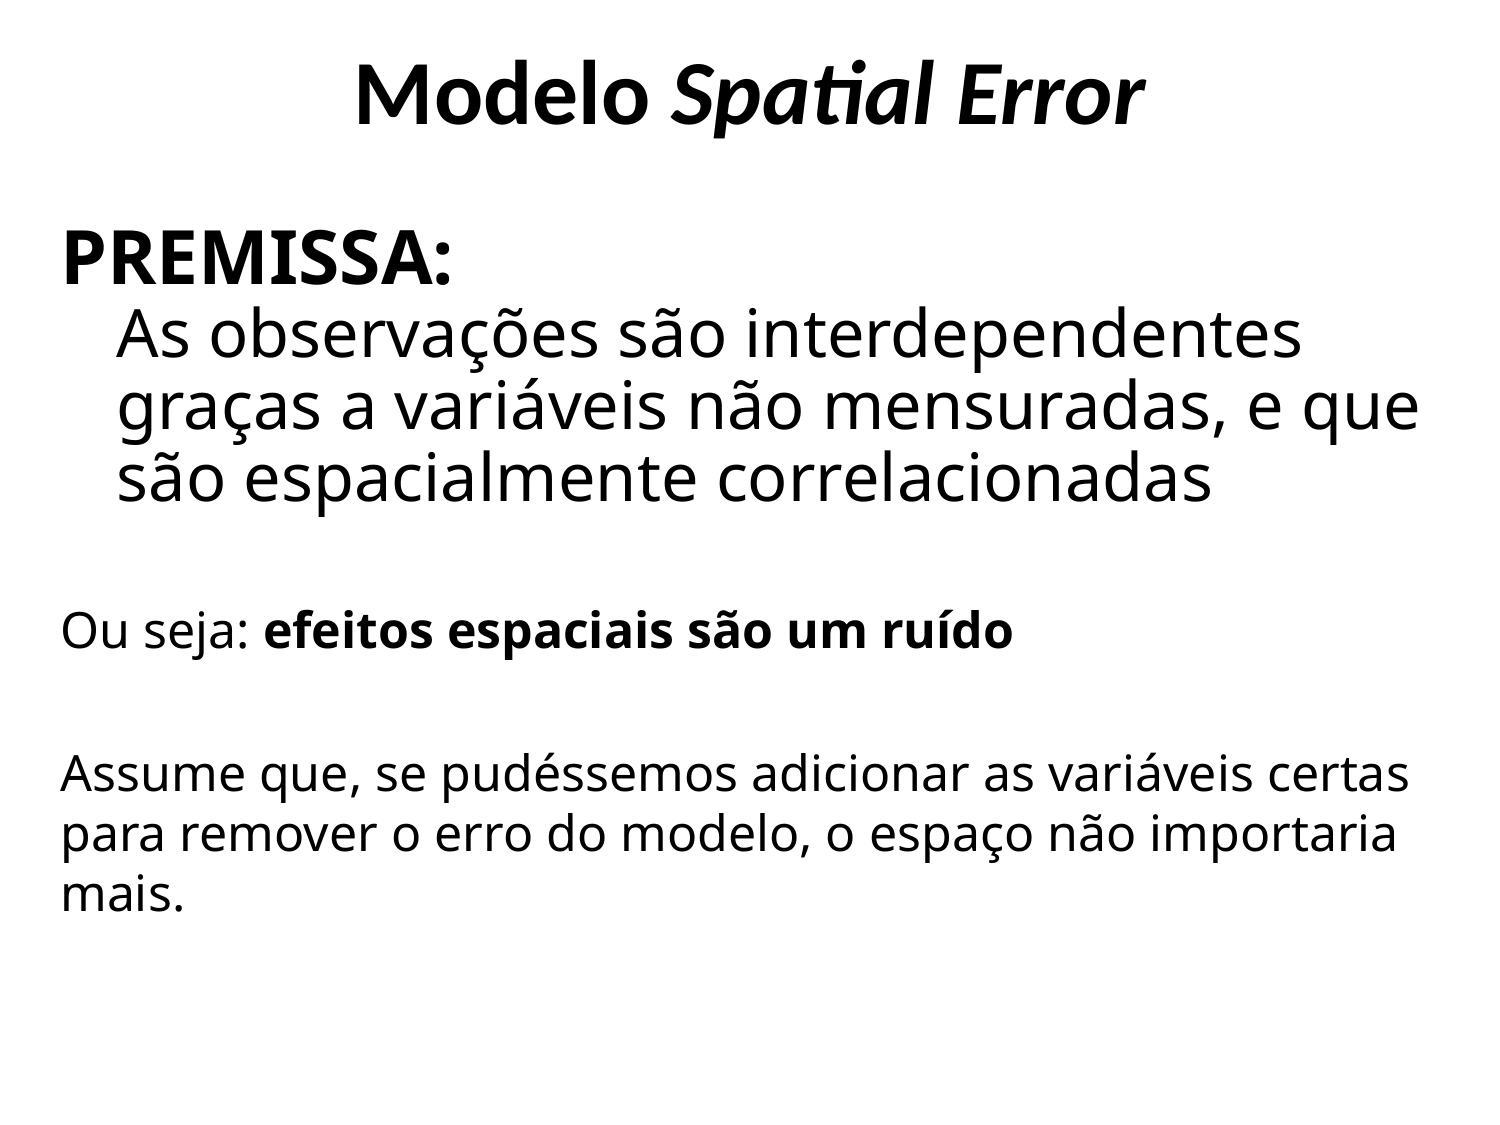

Modelo Spatial Error
PREMISSA:
As observações são interdependentes graças a variáveis não mensuradas, e que são espacialmente correlacionadas
Ou seja: efeitos espaciais são um ruído
Assume que, se pudéssemos adicionar as variáveis certas para remover o erro do modelo, o espaço não importaria mais.